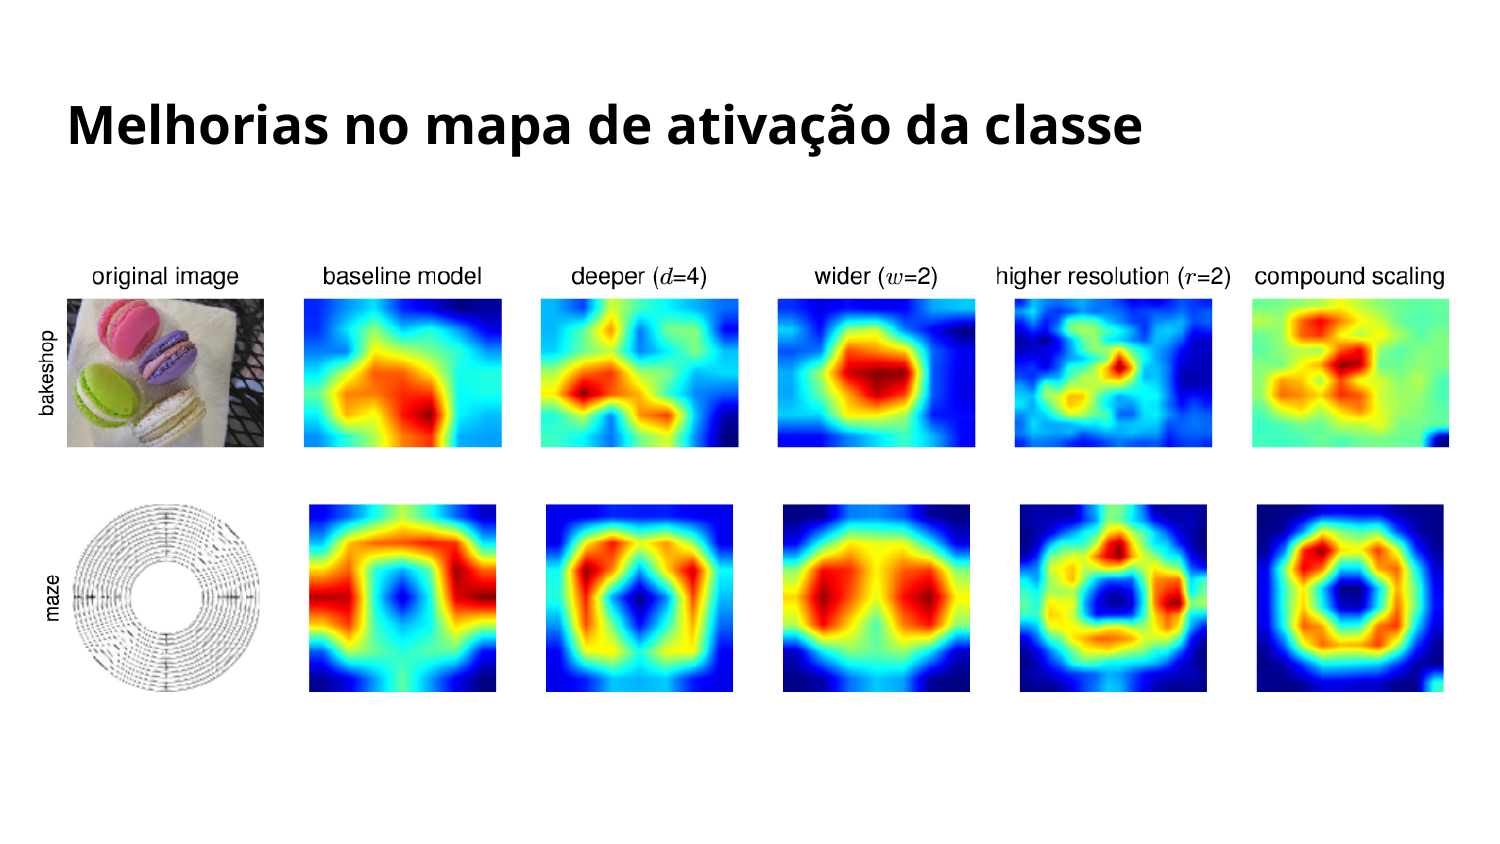

# Melhorias no mapa de ativação da classe